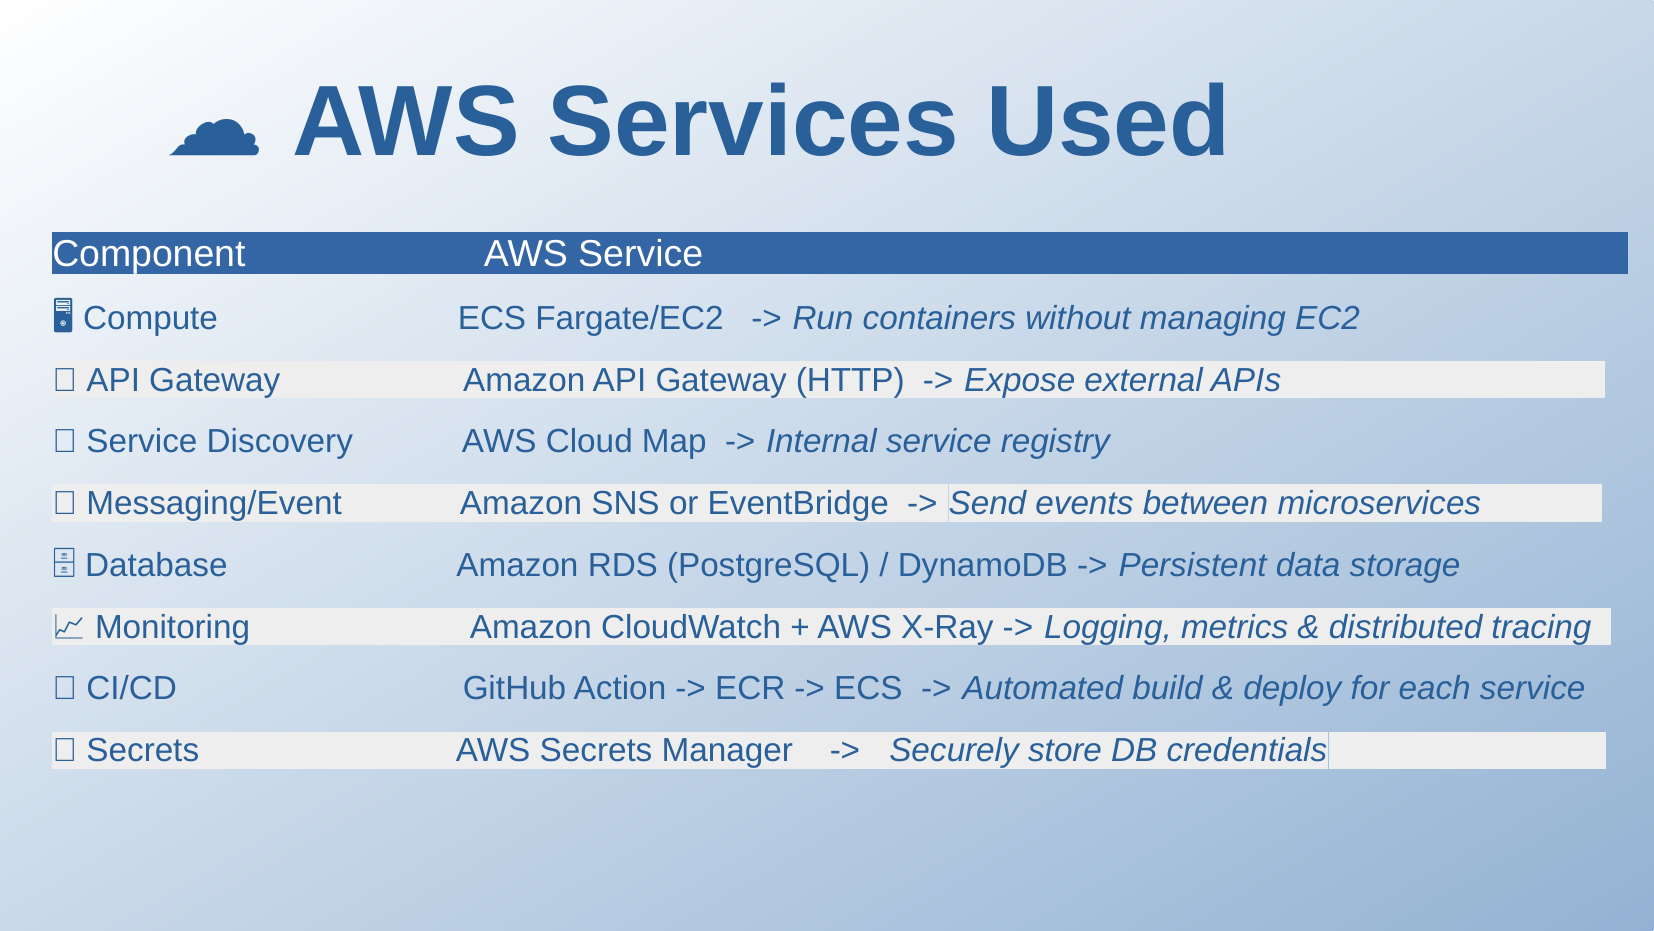

☁️ AWS Services Used
Component AWS Service
🖥️ Compute ECS Fargate/EC2 -> Run containers without managing EC2
🌐 API Gateway Amazon API Gateway (HTTP) -> Expose external APIs
🔎 Service Discovery AWS Cloud Map -> Internal service registry
🔔 Messaging/Event Amazon SNS or EventBridge -> Send events between microservices
🗄️ Database Amazon RDS (PostgreSQL) / DynamoDB -> Persistent data storage
📈 Monitoring Amazon CloudWatch + AWS X-Ray -> Logging, metrics & distributed tracing
🔄 CI/CD GitHub Action -> ECR -> ECS -> Automated build & deploy for each service
🔐 Secrets AWS Secrets Manager -> Securely store DB credentials